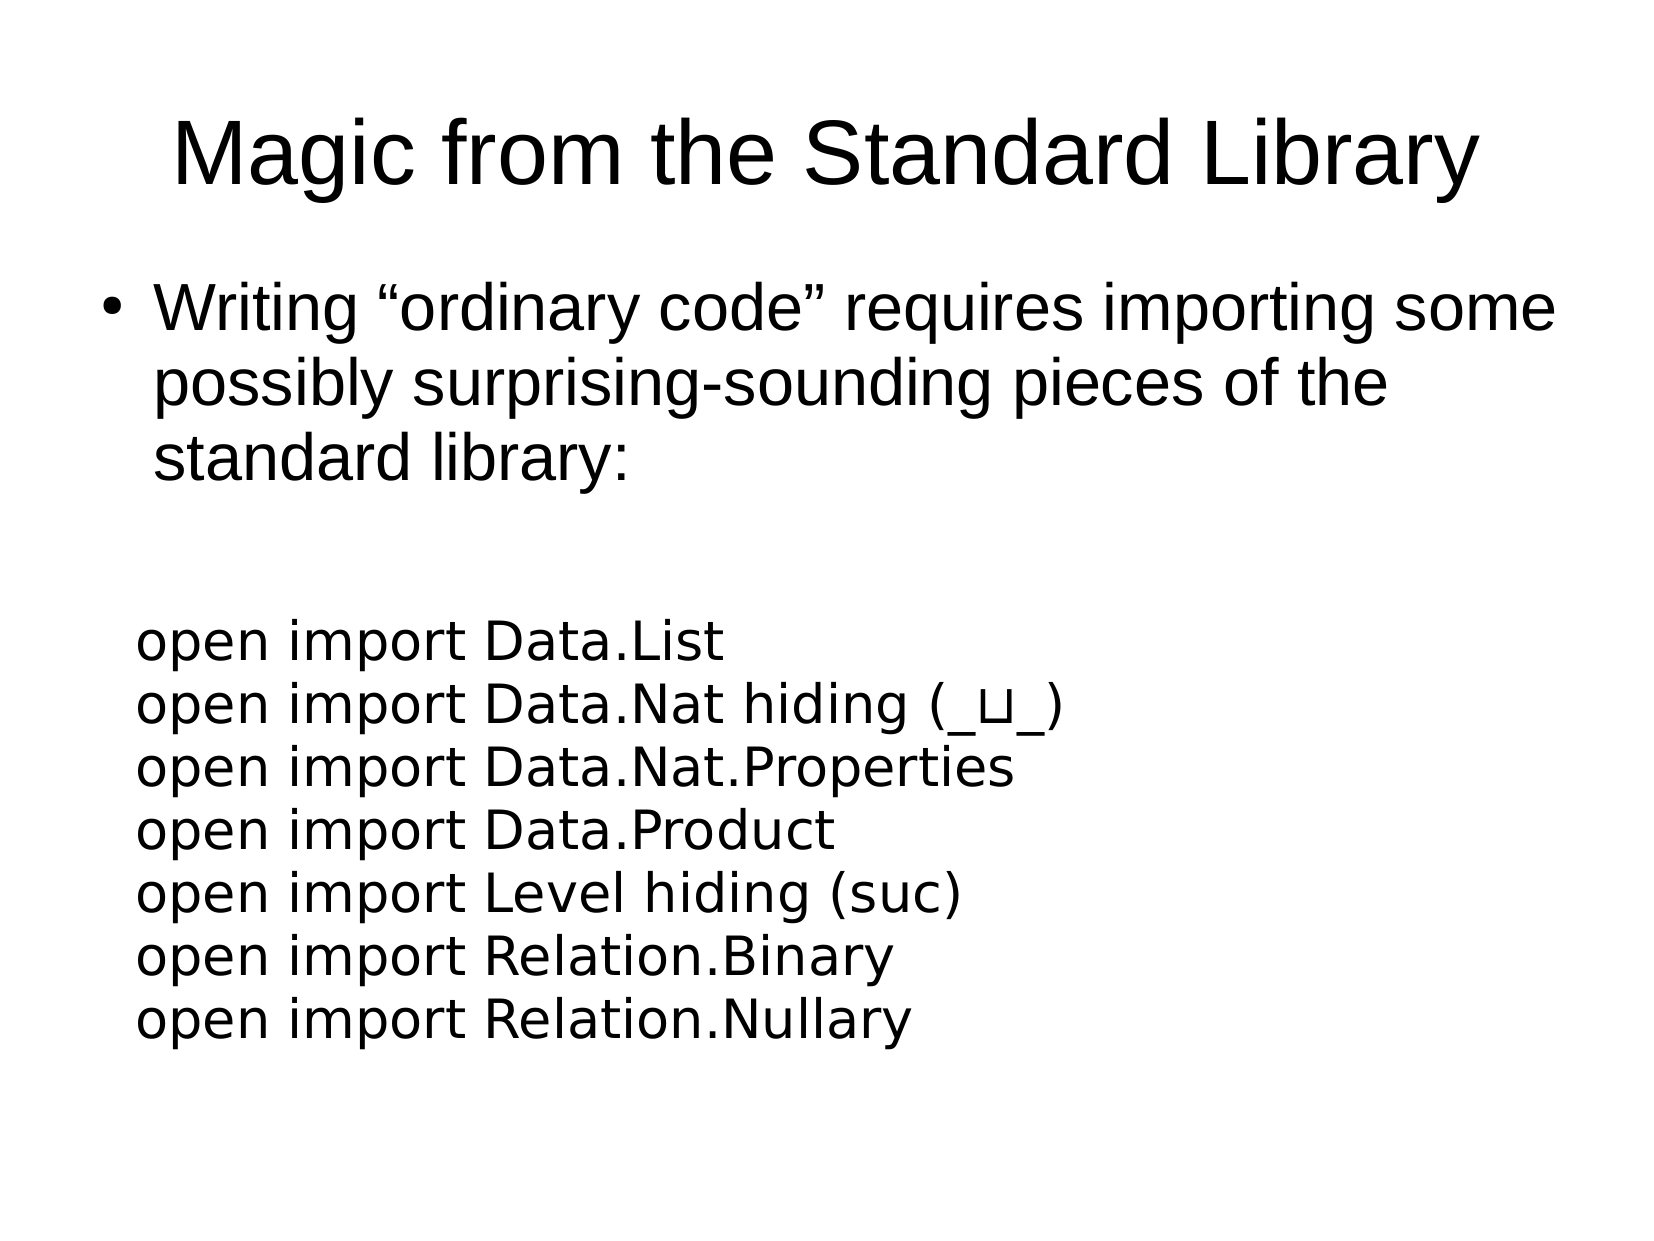

# Magic from the Standard Library
Writing “ordinary code” requires importing some possibly surprising-sounding pieces of the standard library:
open import Data.List
open import Data.Nat hiding (_⊔_)
open import Data.Nat.Properties
open import Data.Product
open import Level hiding (suc)
open import Relation.Binary
open import Relation.Nullary